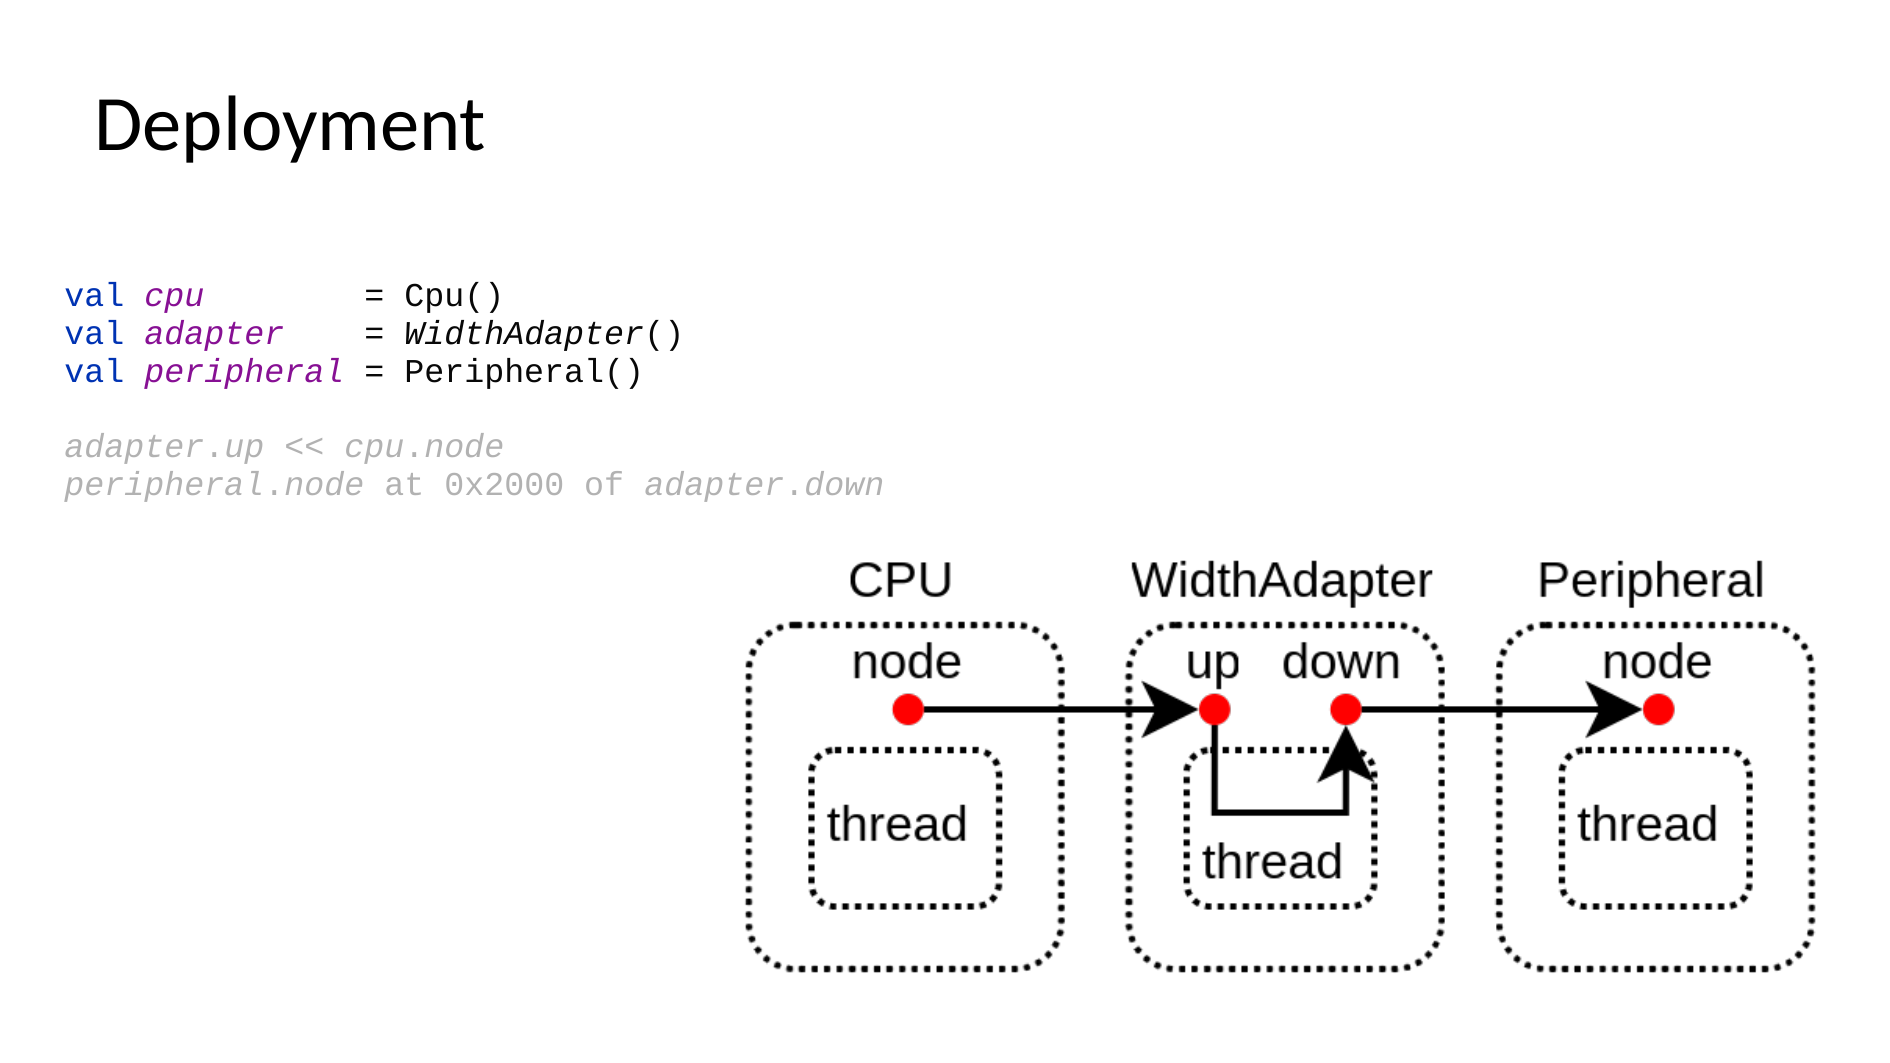

# Deployment
val cpu = Cpu()
val adapter = WidthAdapter()
val peripheral = Peripheral()
adapter.up << cpu.node
peripheral.node at 0x2000 of adapter.down